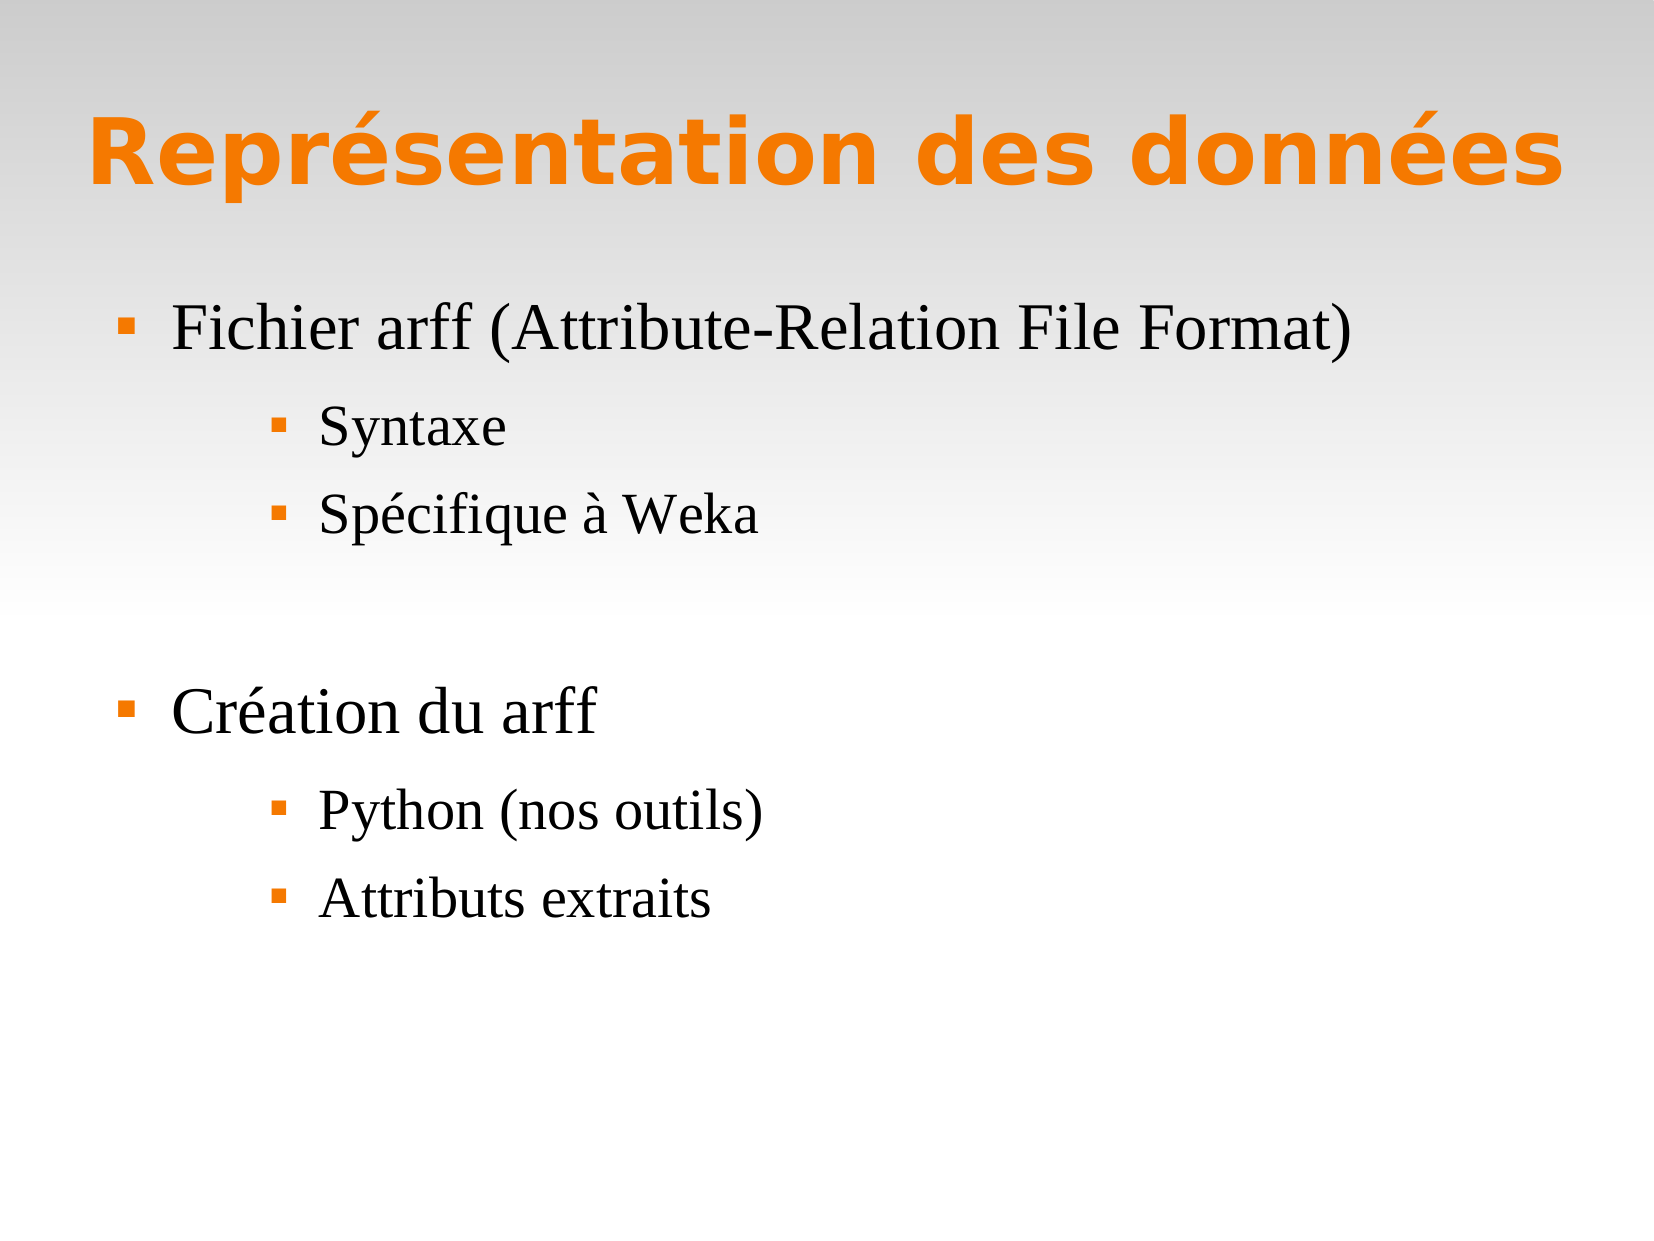

# Représentation des données
Fichier arff (Attribute-Relation File Format)
Syntaxe
Spécifique à Weka
Création du arff
Python (nos outils)
Attributs extraits